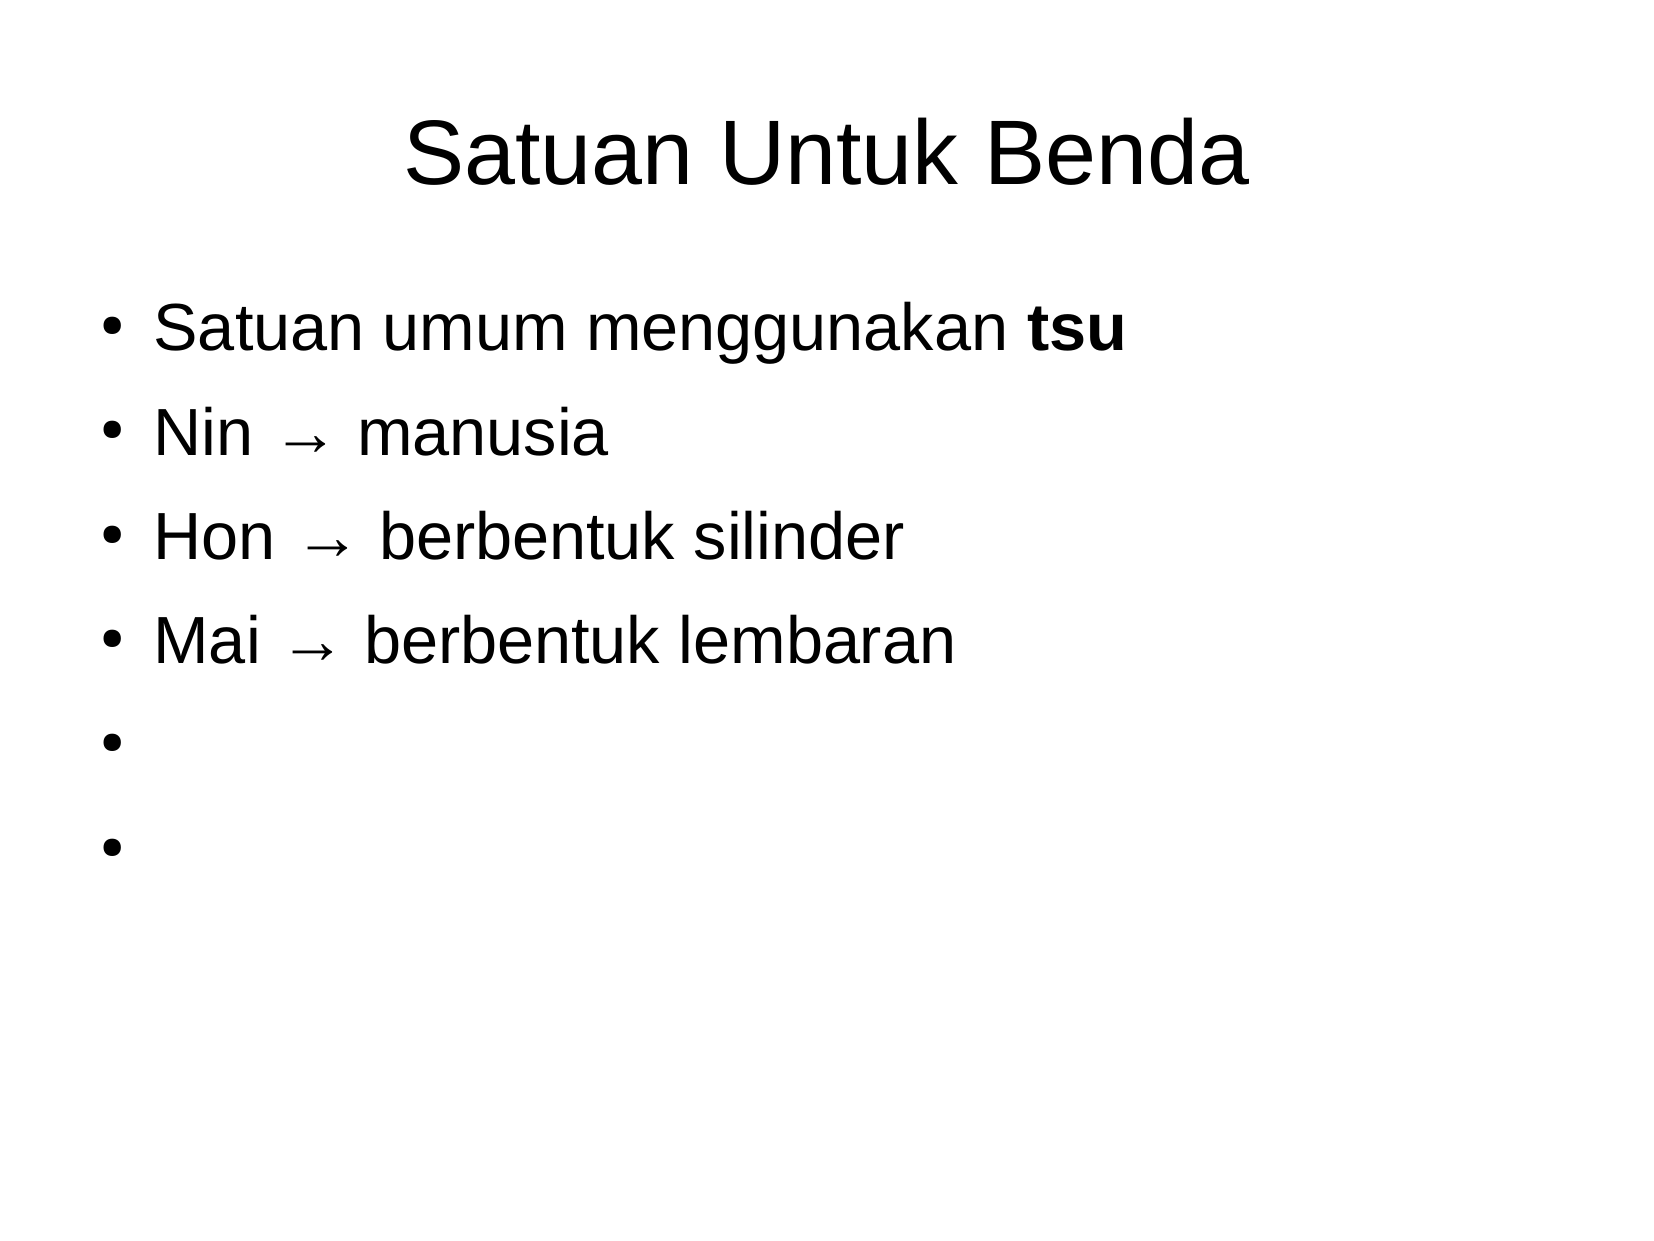

# Satuan Untuk Benda
Satuan umum menggunakan tsu
Nin → manusia
Hon → berbentuk silinder
Mai → berbentuk lembaran